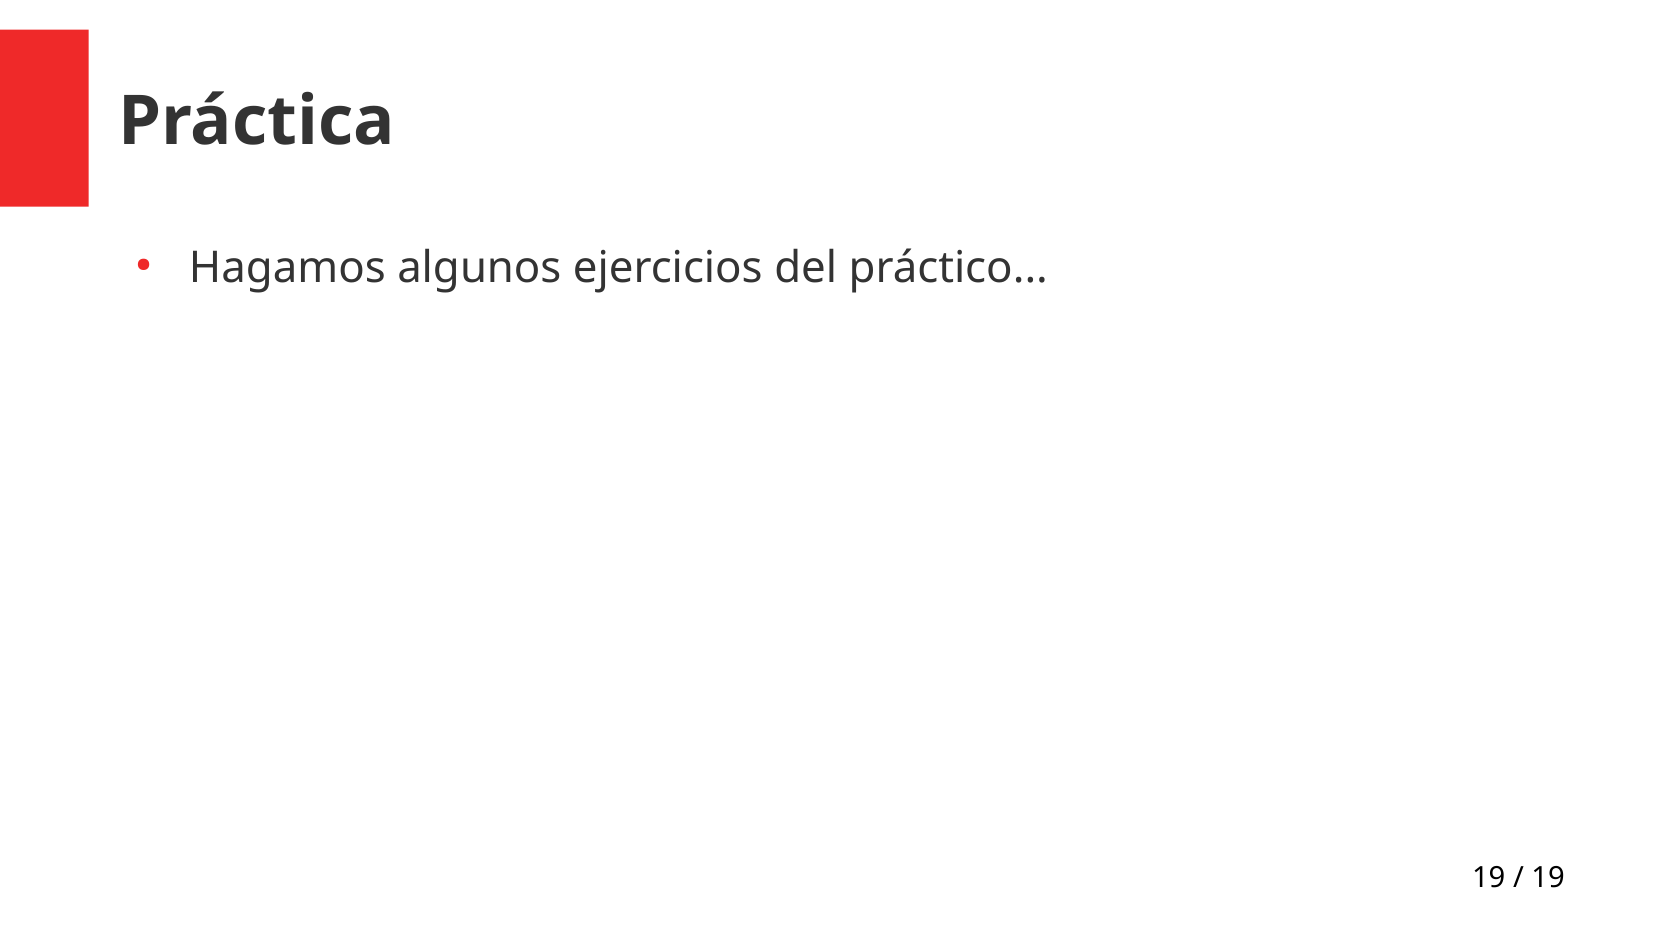

# Práctica
Hagamos algunos ejercicios del práctico...
19